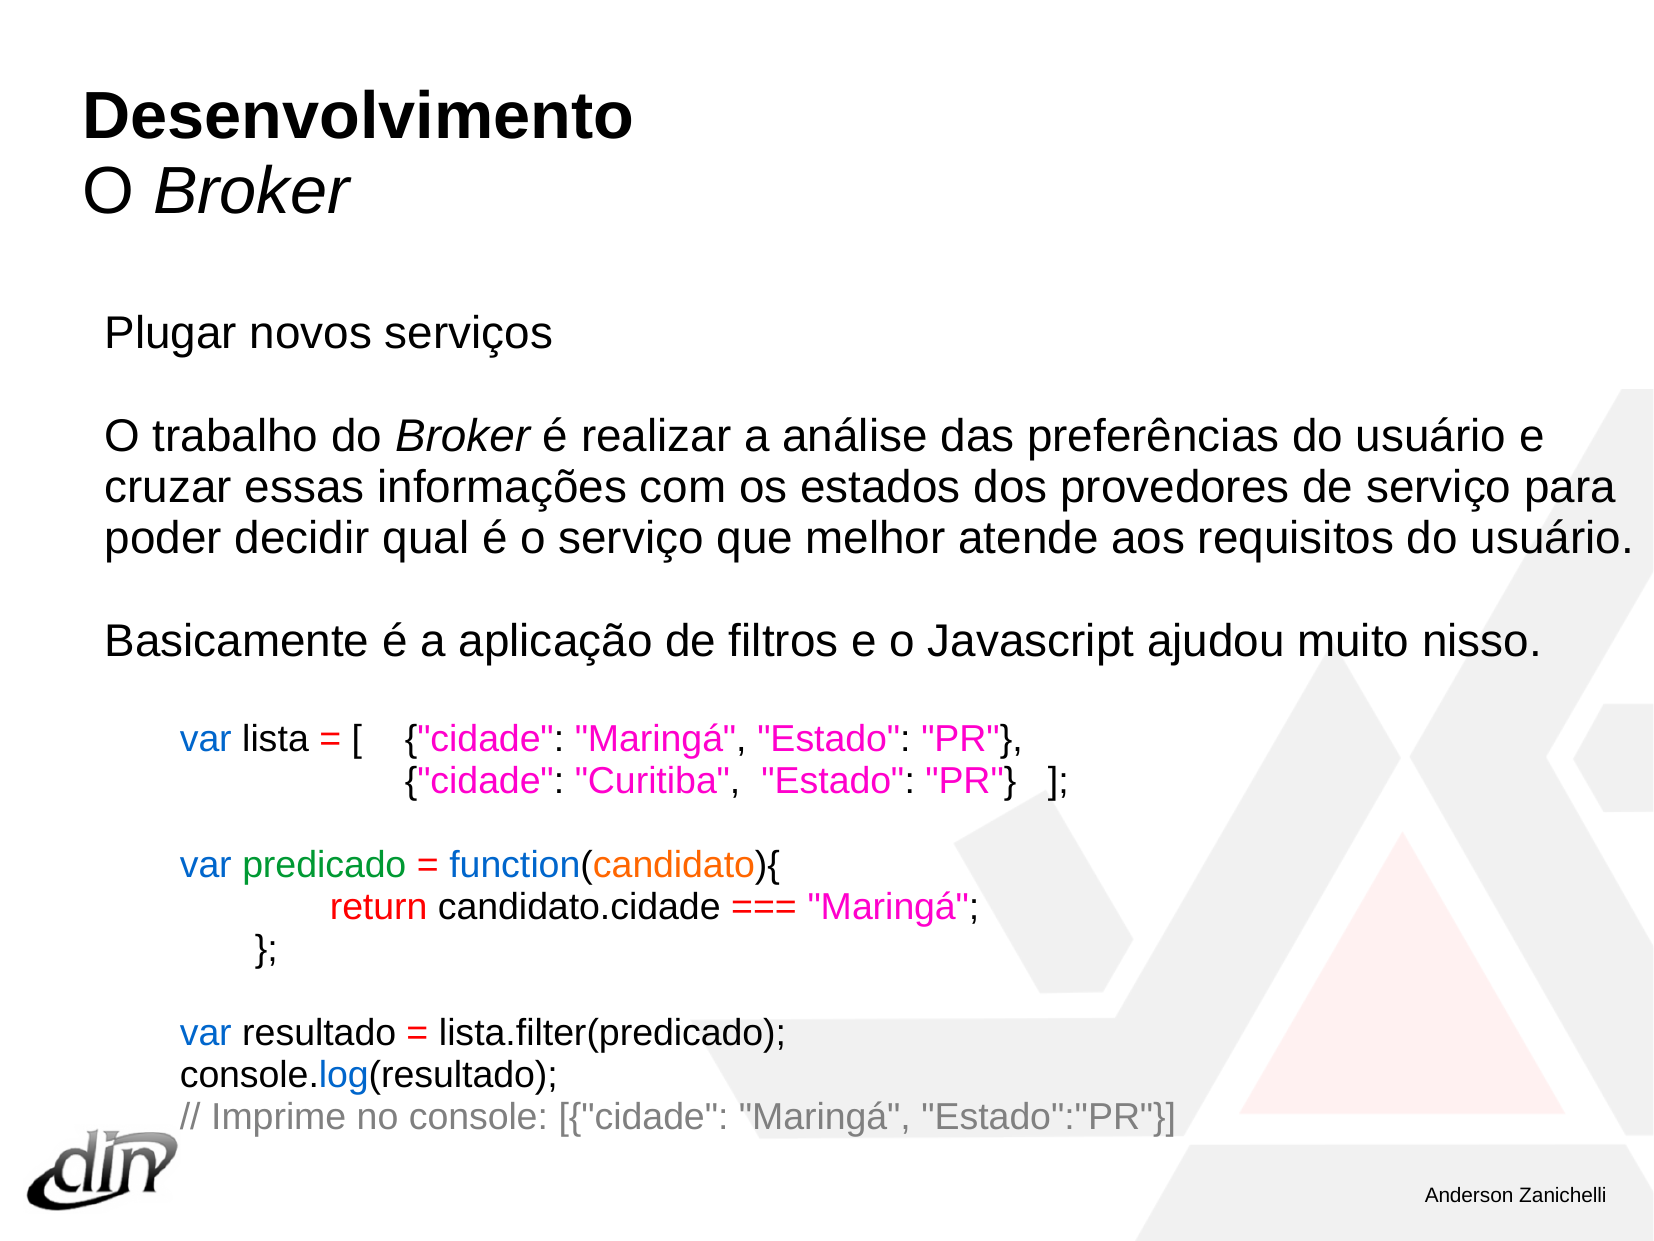

# Desenvolvimento O Broker
Plugar novos serviços
O trabalho do Broker é realizar a análise das preferências do usuário e
cruzar essas informações com os estados dos provedores de serviço para
poder decidir qual é o serviço que melhor atende aos requisitos do usuário.
Basicamente é a aplicação de filtros e o Javascript ajudou muito nisso.
	var lista = [ 	{"cidade": "Maringá", "Estado": "PR"},
				{"cidade": "Curitiba", "Estado": "PR"} ];
	var predicado = function(candidato){
			return candidato.cidade === "Maringá";
		};
	var resultado = lista.filter(predicado);
	console.log(resultado);
	// Imprime no console: [{"cidade": "Maringá", "Estado":"PR"}]
Anderson Zanichelli